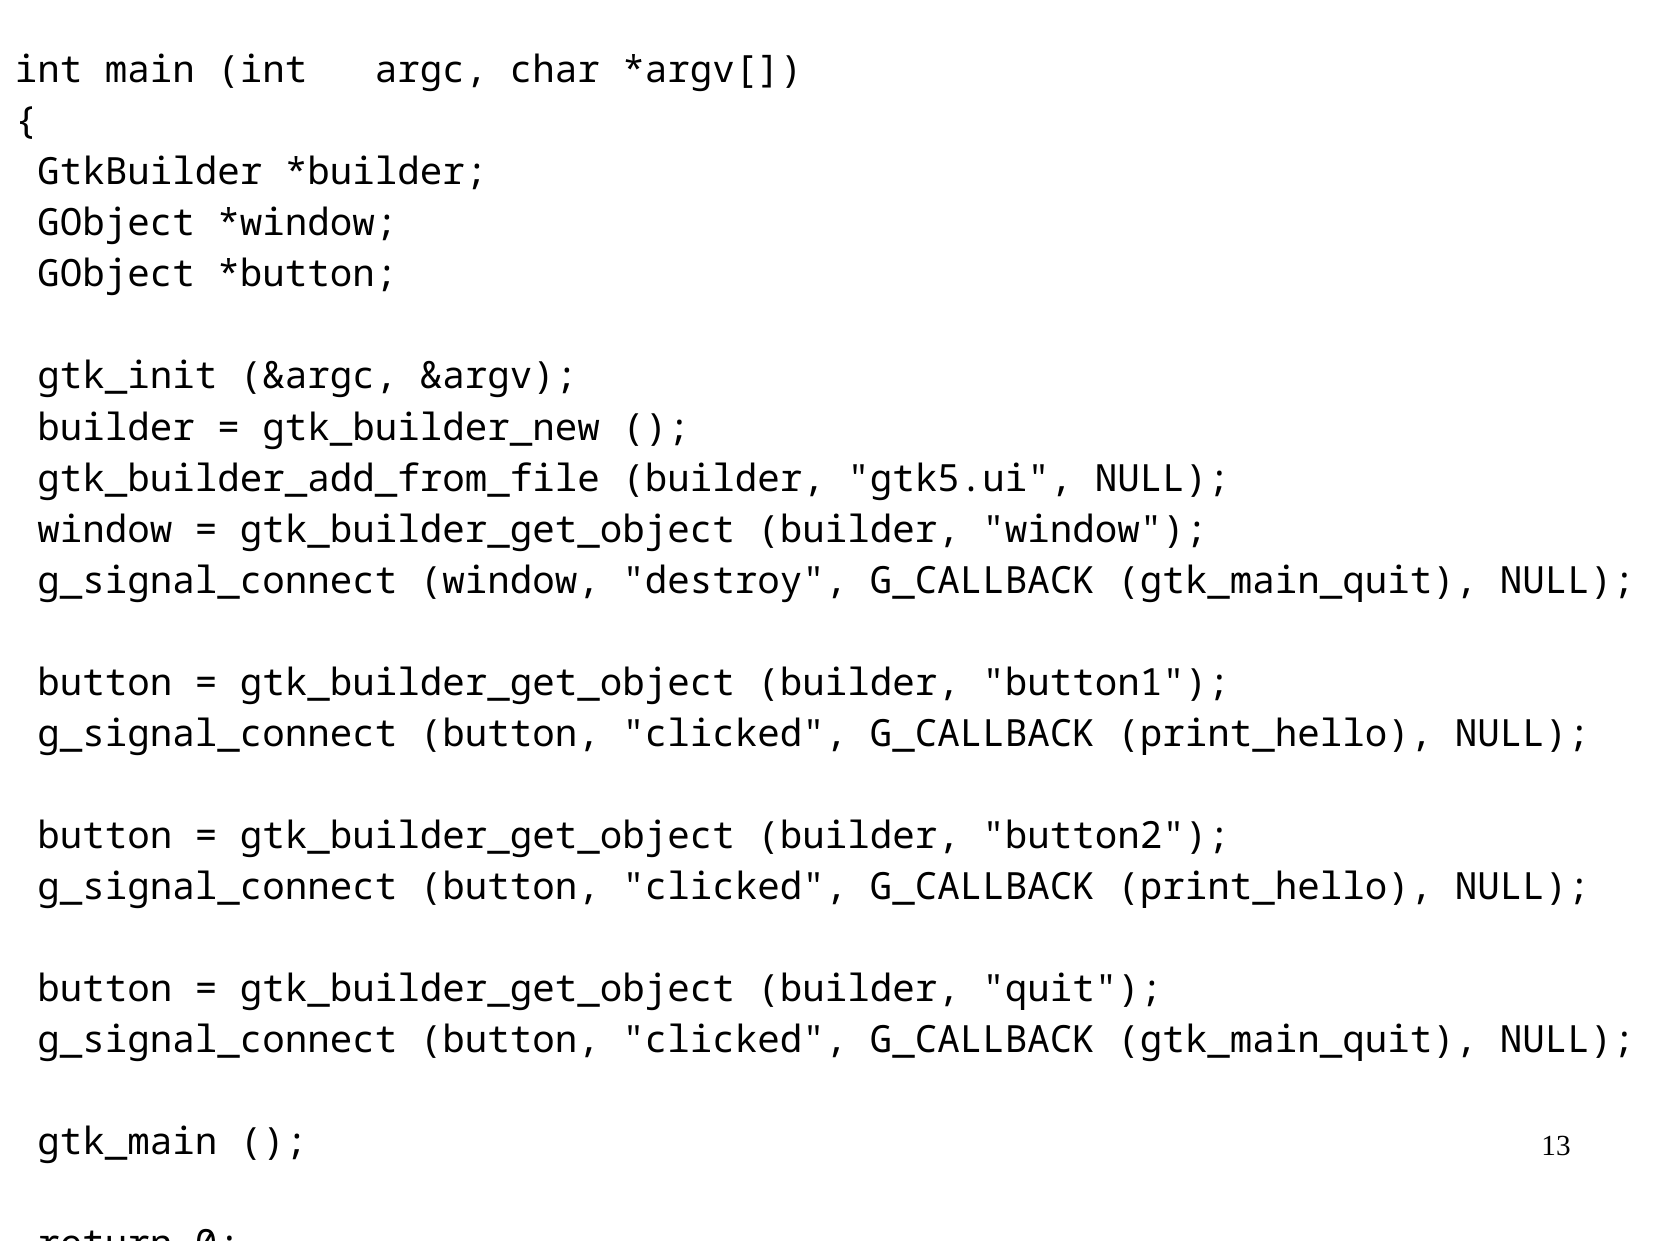

int main (int argc, char *argv[])
{
 GtkBuilder *builder;
 GObject *window;
 GObject *button;
 gtk_init (&argc, &argv);
 builder = gtk_builder_new ();
 gtk_builder_add_from_file (builder, "gtk5.ui", NULL);
 window = gtk_builder_get_object (builder, "window");
 g_signal_connect (window, "destroy", G_CALLBACK (gtk_main_quit), NULL);
 button = gtk_builder_get_object (builder, "button1");
 g_signal_connect (button, "clicked", G_CALLBACK (print_hello), NULL);
 button = gtk_builder_get_object (builder, "button2");
 g_signal_connect (button, "clicked", G_CALLBACK (print_hello), NULL);
 button = gtk_builder_get_object (builder, "quit");
 g_signal_connect (button, "clicked", G_CALLBACK (gtk_main_quit), NULL);
 gtk_main ();
 return 0;
}
13